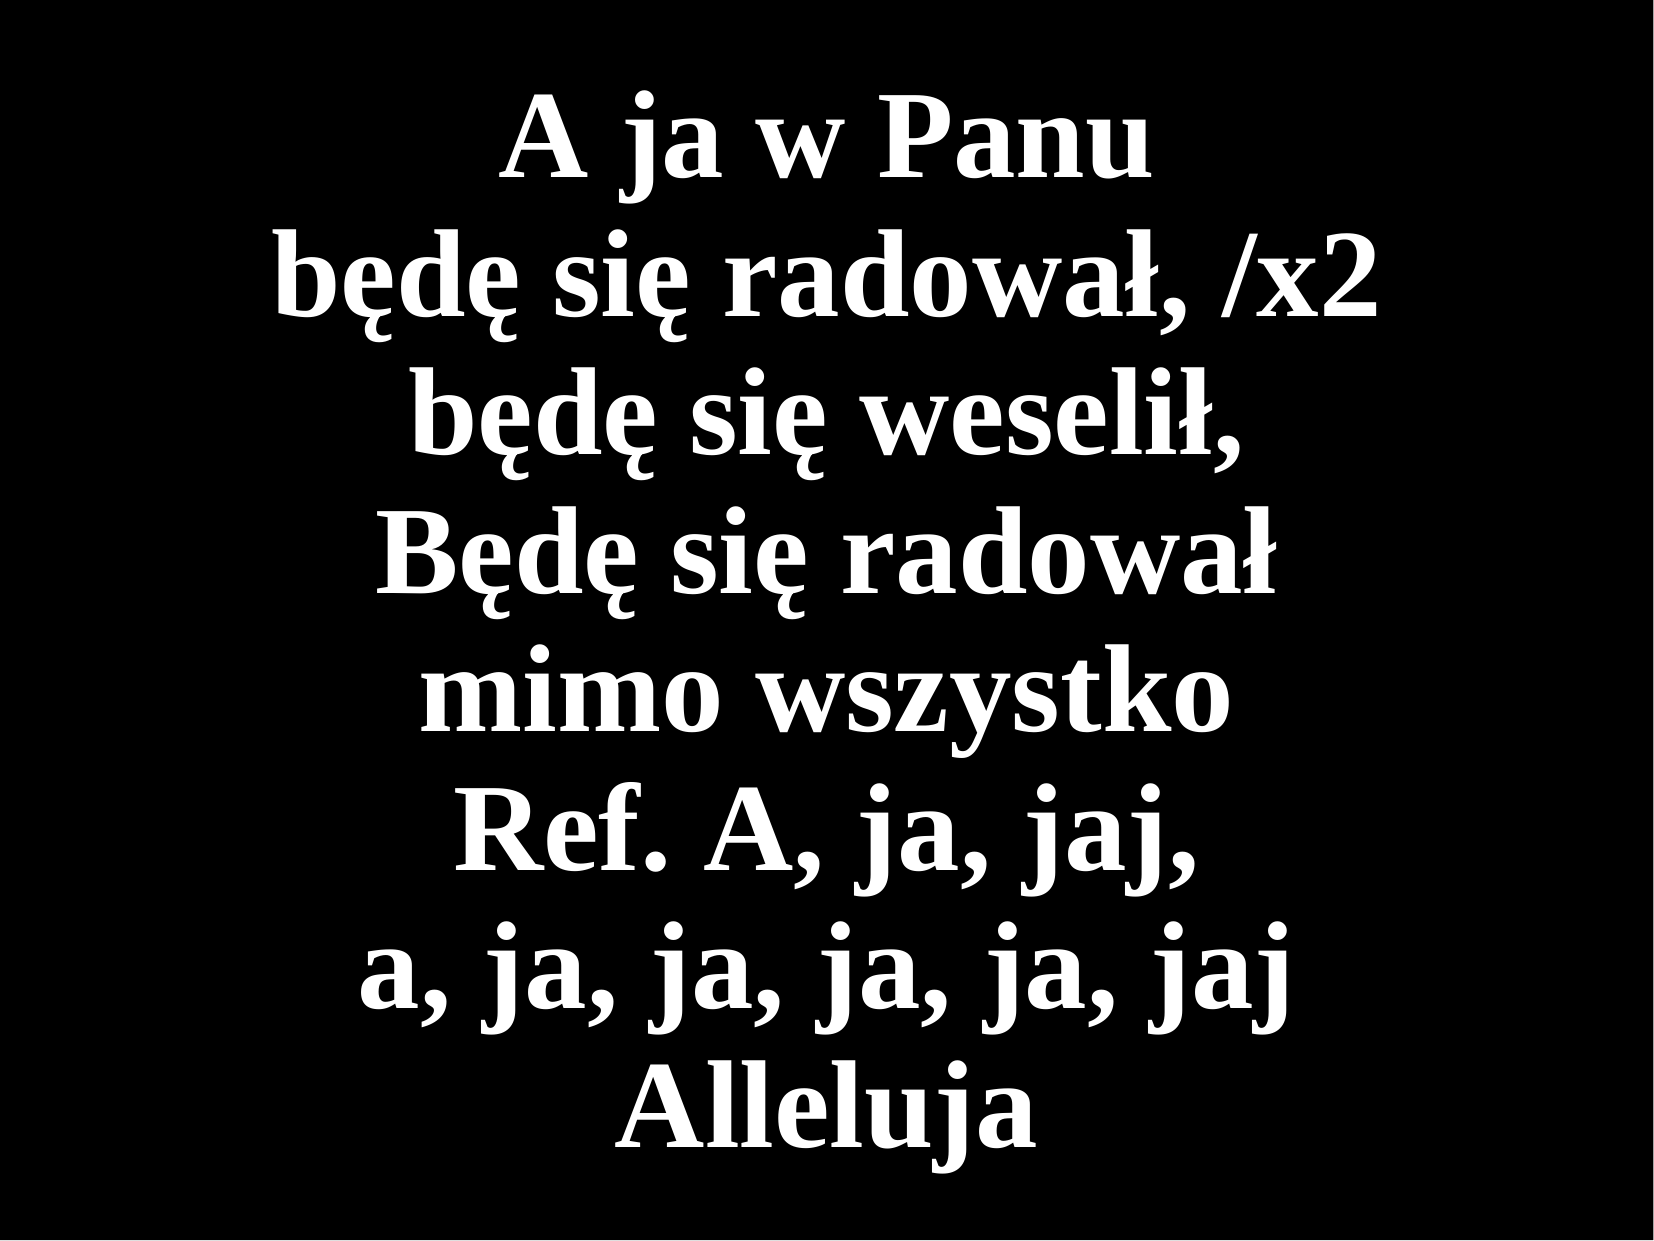

# A ja w Panu będę się radował, /x2 będę się weselił, Będę się radował mimo wszystko Ref. A, ja, jaj, a, ja, ja, ja, ja, jaj Alleluja